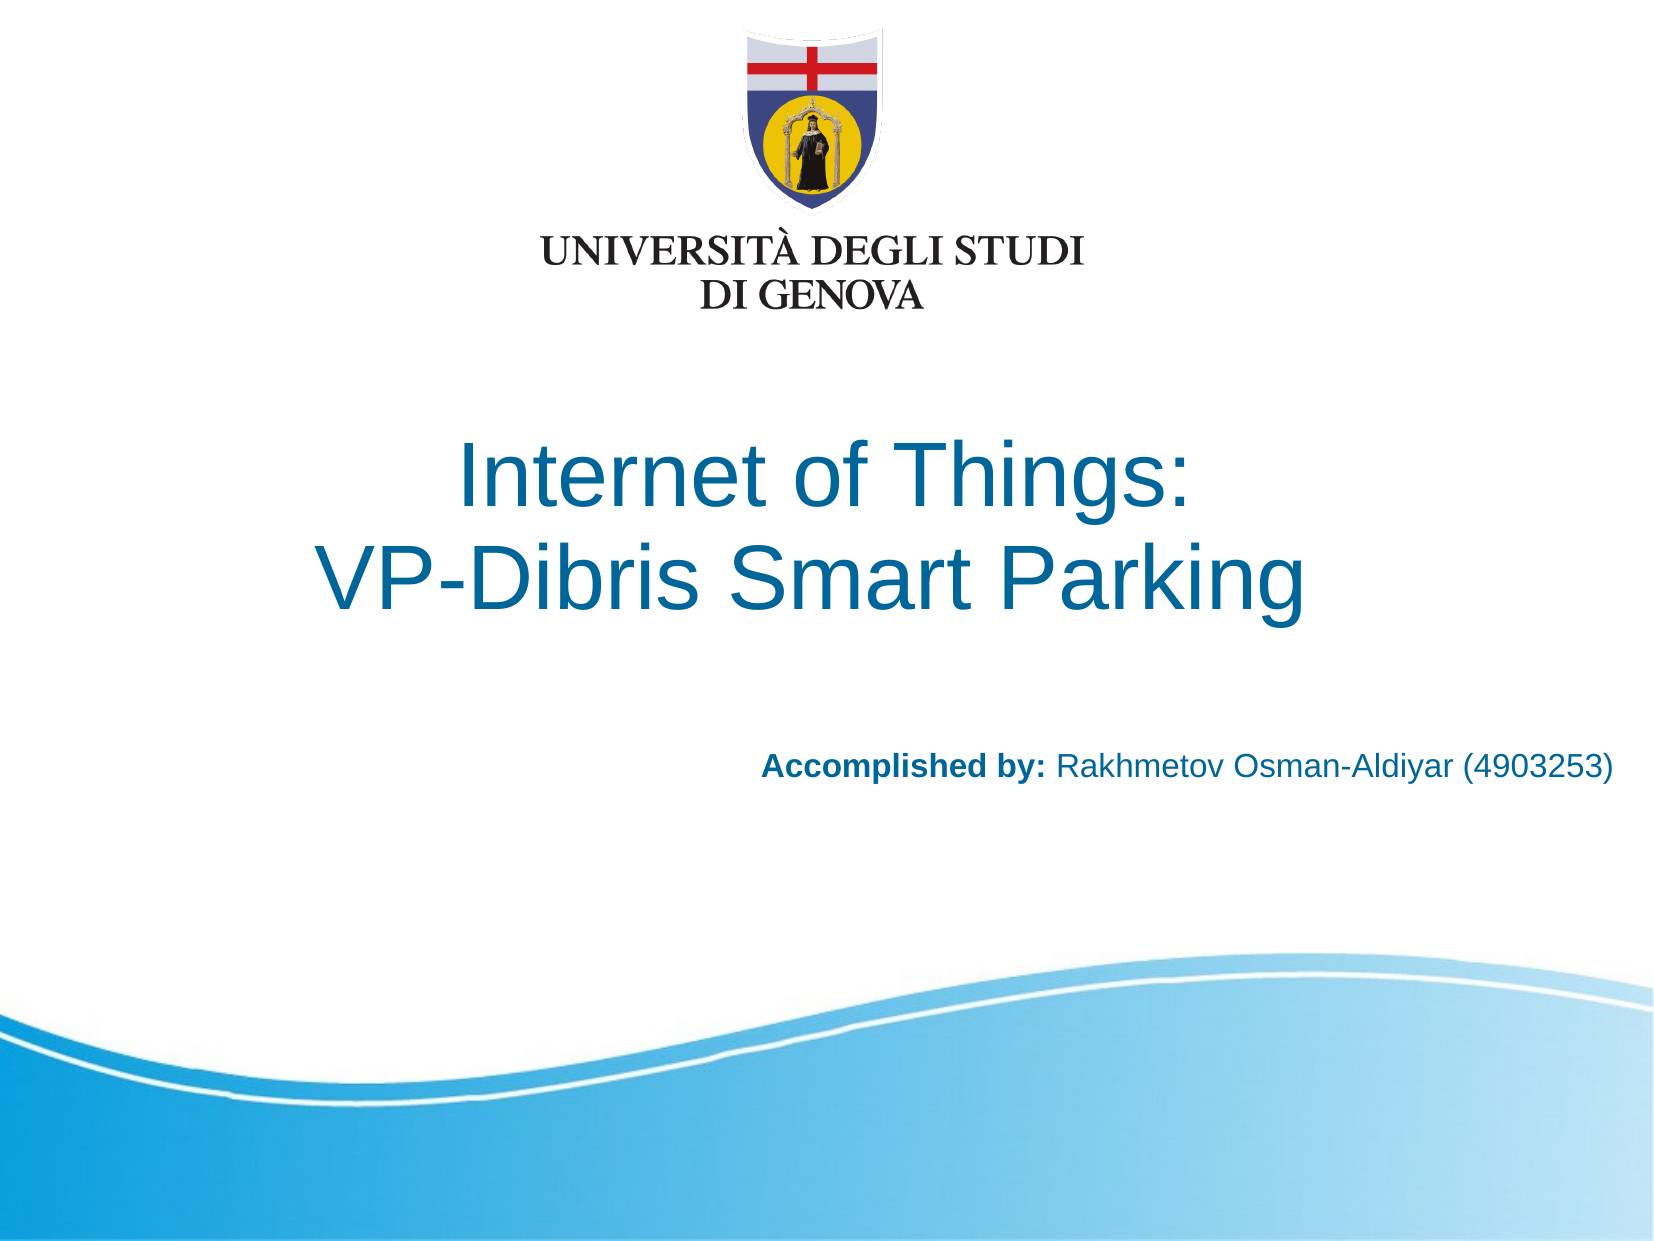

# Internet of Things: VP-Dibris Smart Parking
Accomplished by: Rakhmetov Osman-Aldiyar (4903253)